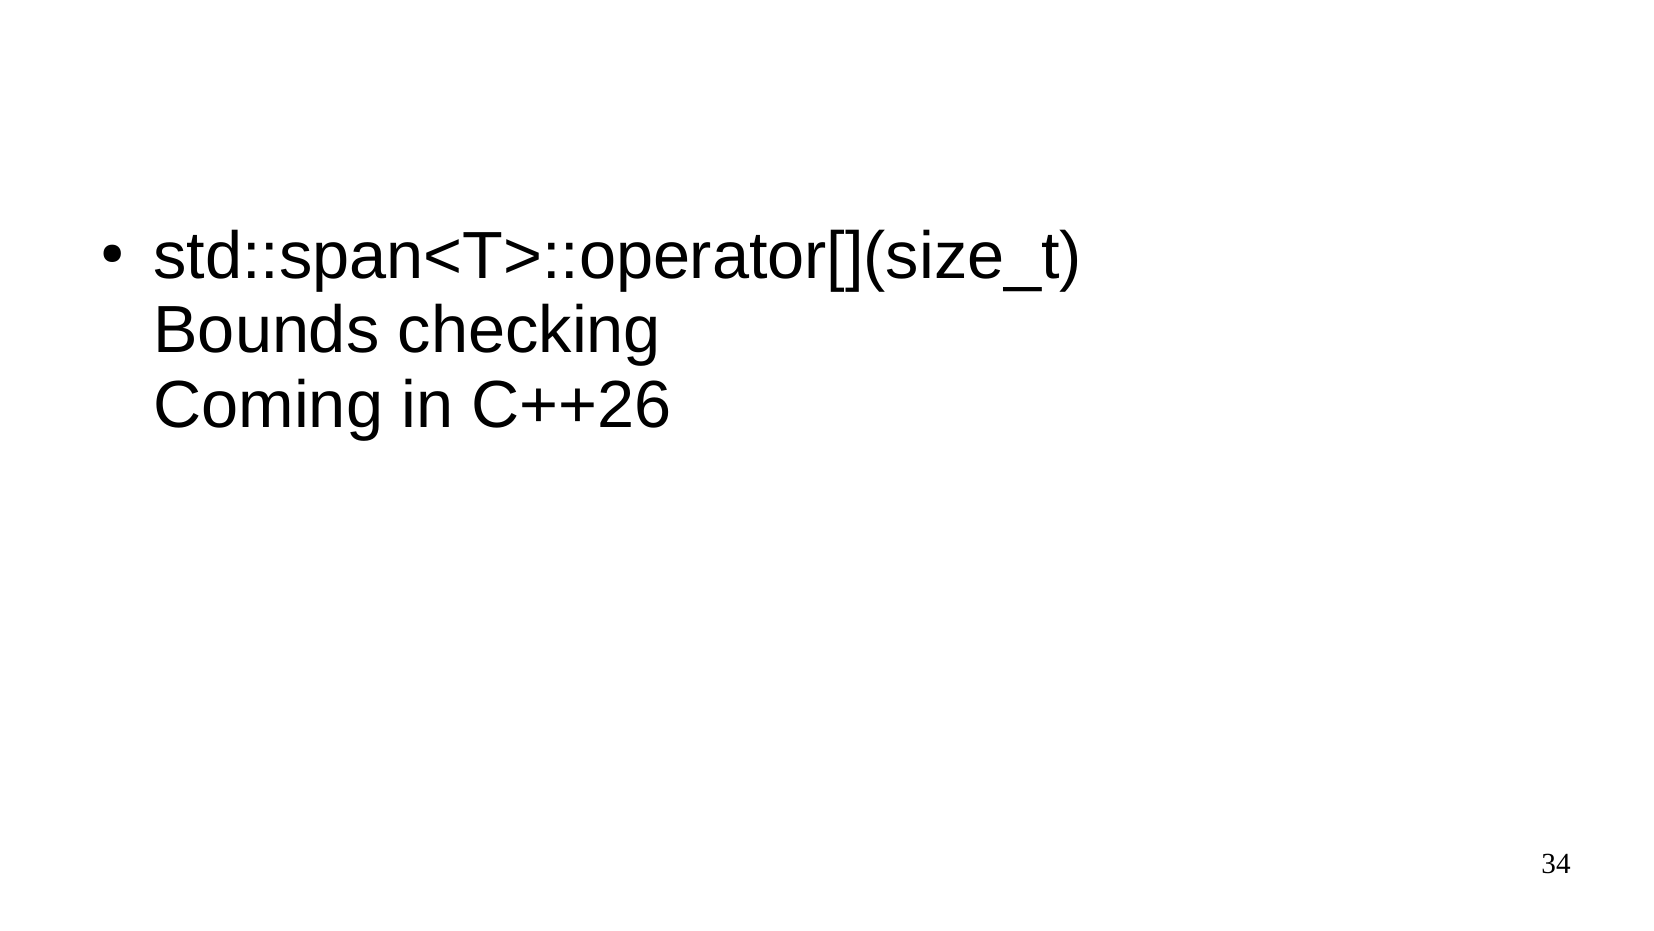

#
std::span<T>::operator[](size_t)
Bounds checking
Coming in C++26
34